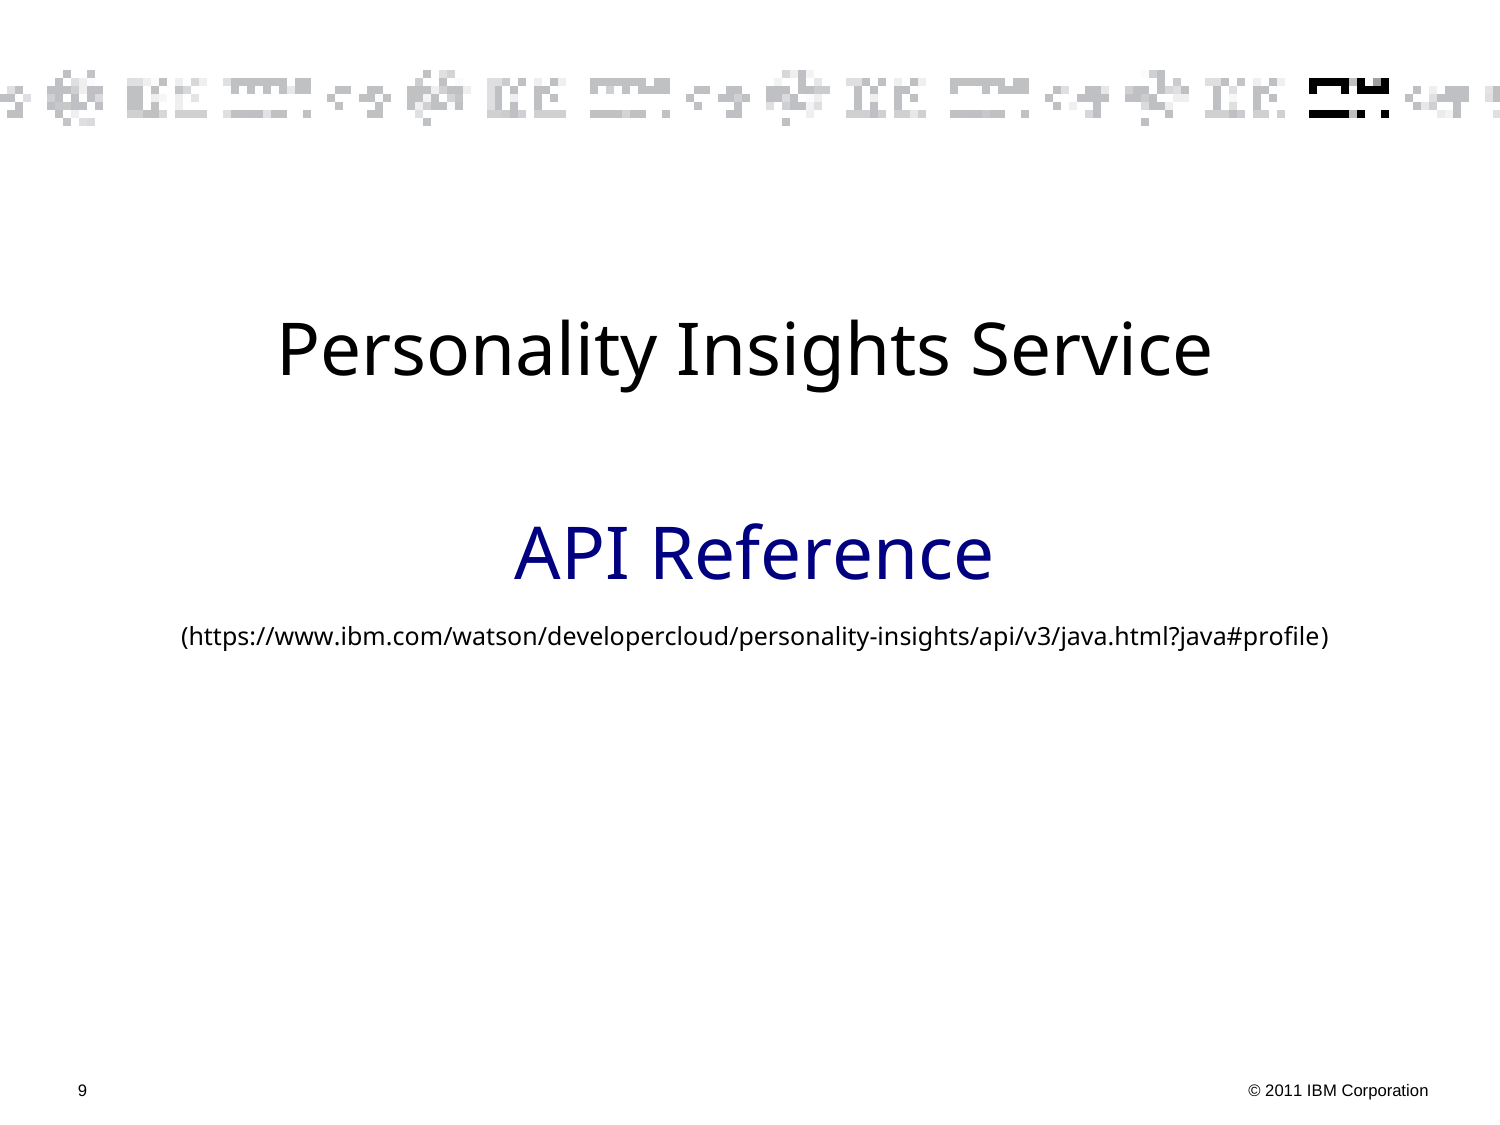

# Personality Insights Service
API Reference
(https://www.ibm.com/watson/developercloud/personality-insights/api/v3/java.html?java#profile)
9